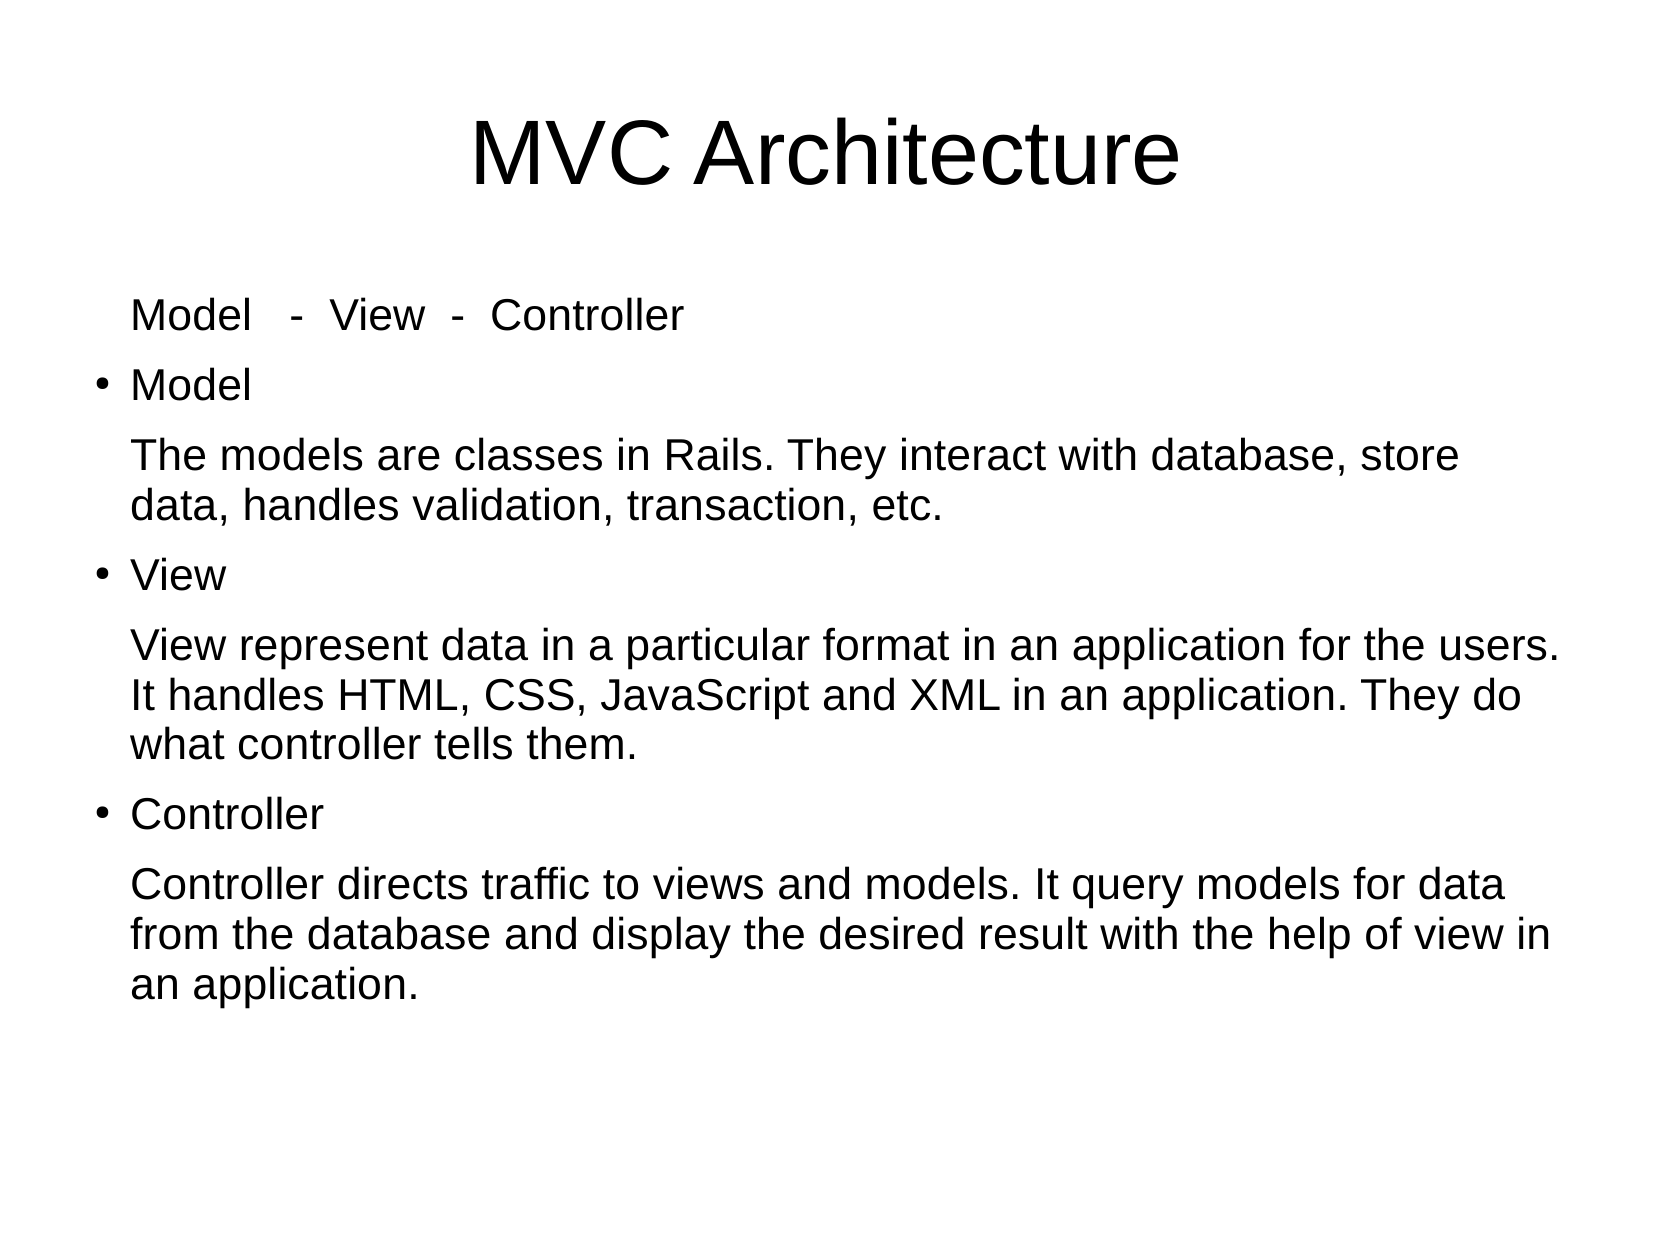

# MVC Architecture
Model - View - Controller
Model
The models are classes in Rails. They interact with database, store data, handles validation, transaction, etc.
View
View represent data in a particular format in an application for the users. It handles HTML, CSS, JavaScript and XML in an application. They do what controller tells them.
Controller
Controller directs traffic to views and models. It query models for data from the database and display the desired result with the help of view in an application.